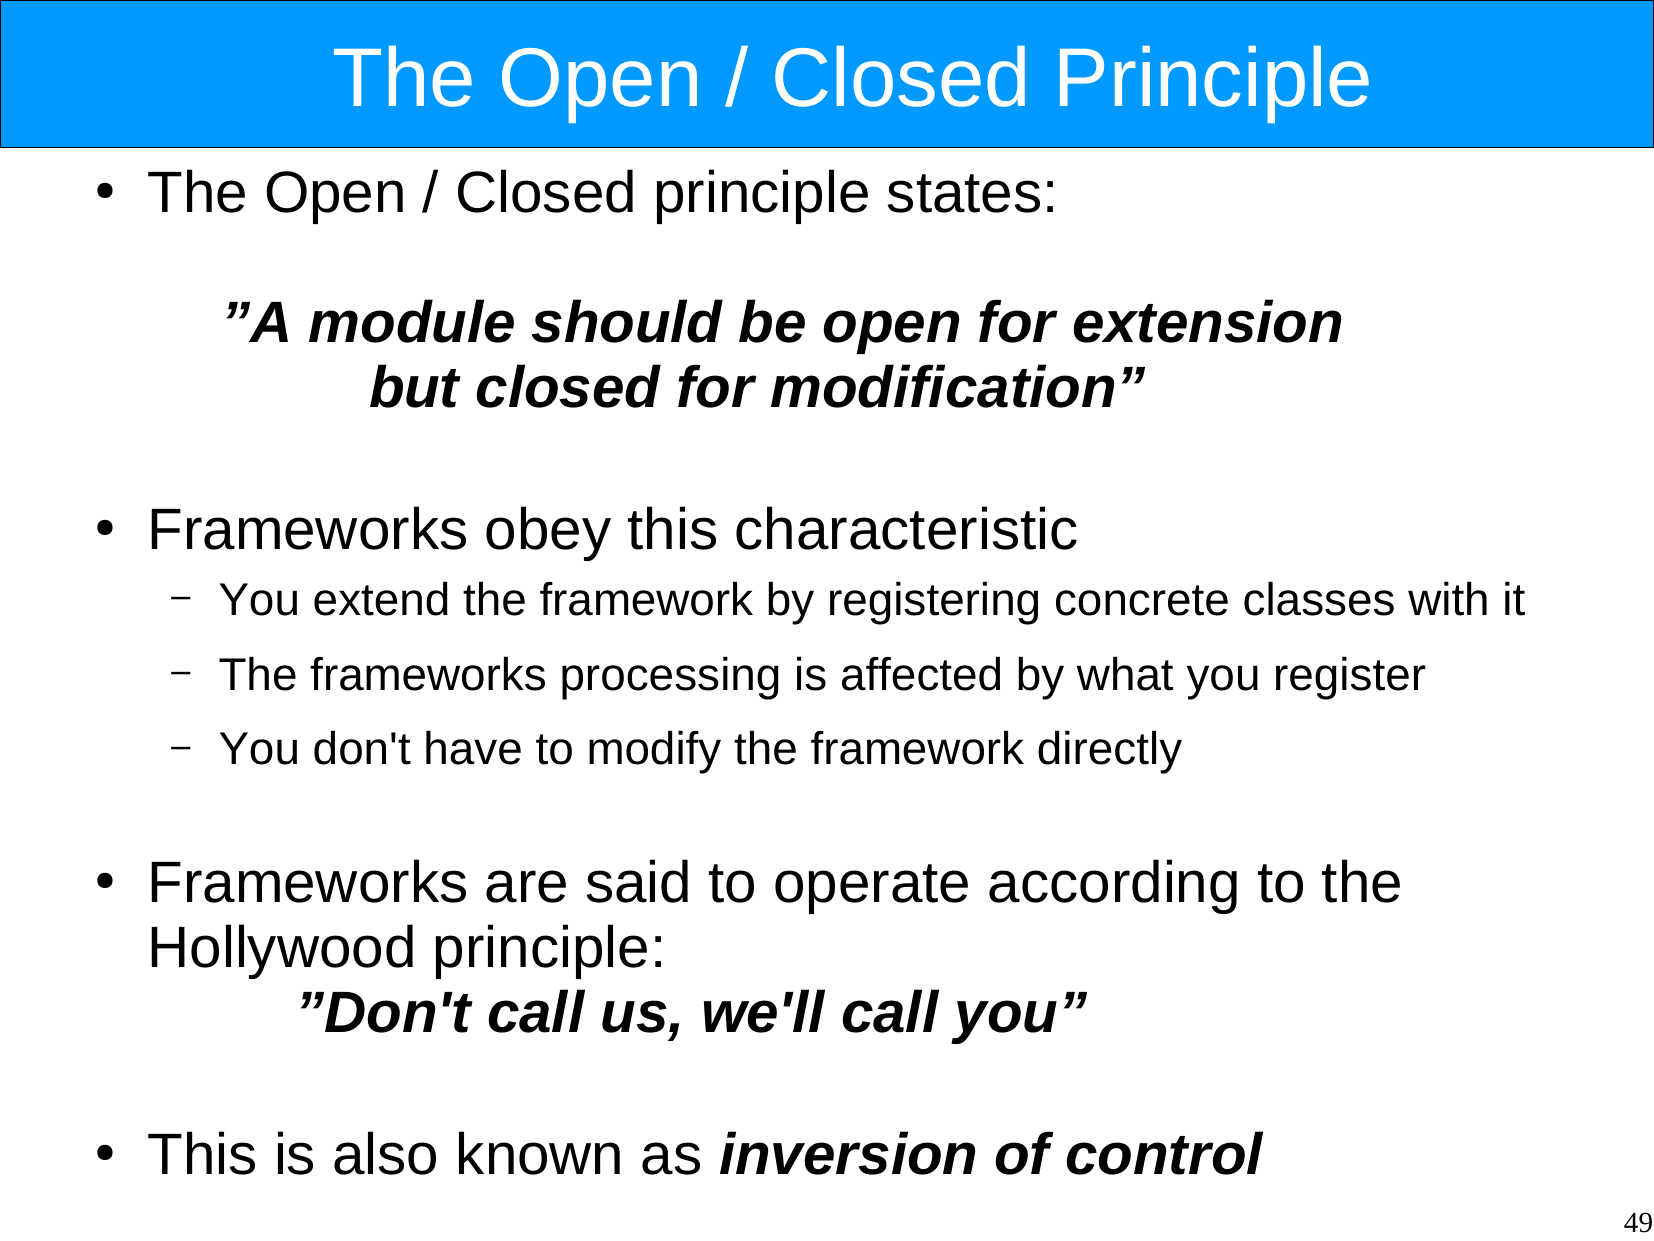

# The Open / Closed Principle
The Open / Closed principle states:
	”A module should be open for extension
			but closed for modification”
Frameworks obey this characteristic
You extend the framework by registering concrete classes with it
The frameworks processing is affected by what you register
You don't have to modify the framework directly
Frameworks are said to operate according to the Hollywood principle:
		”Don't call us, we'll call you”
This is also known as inversion of control
49